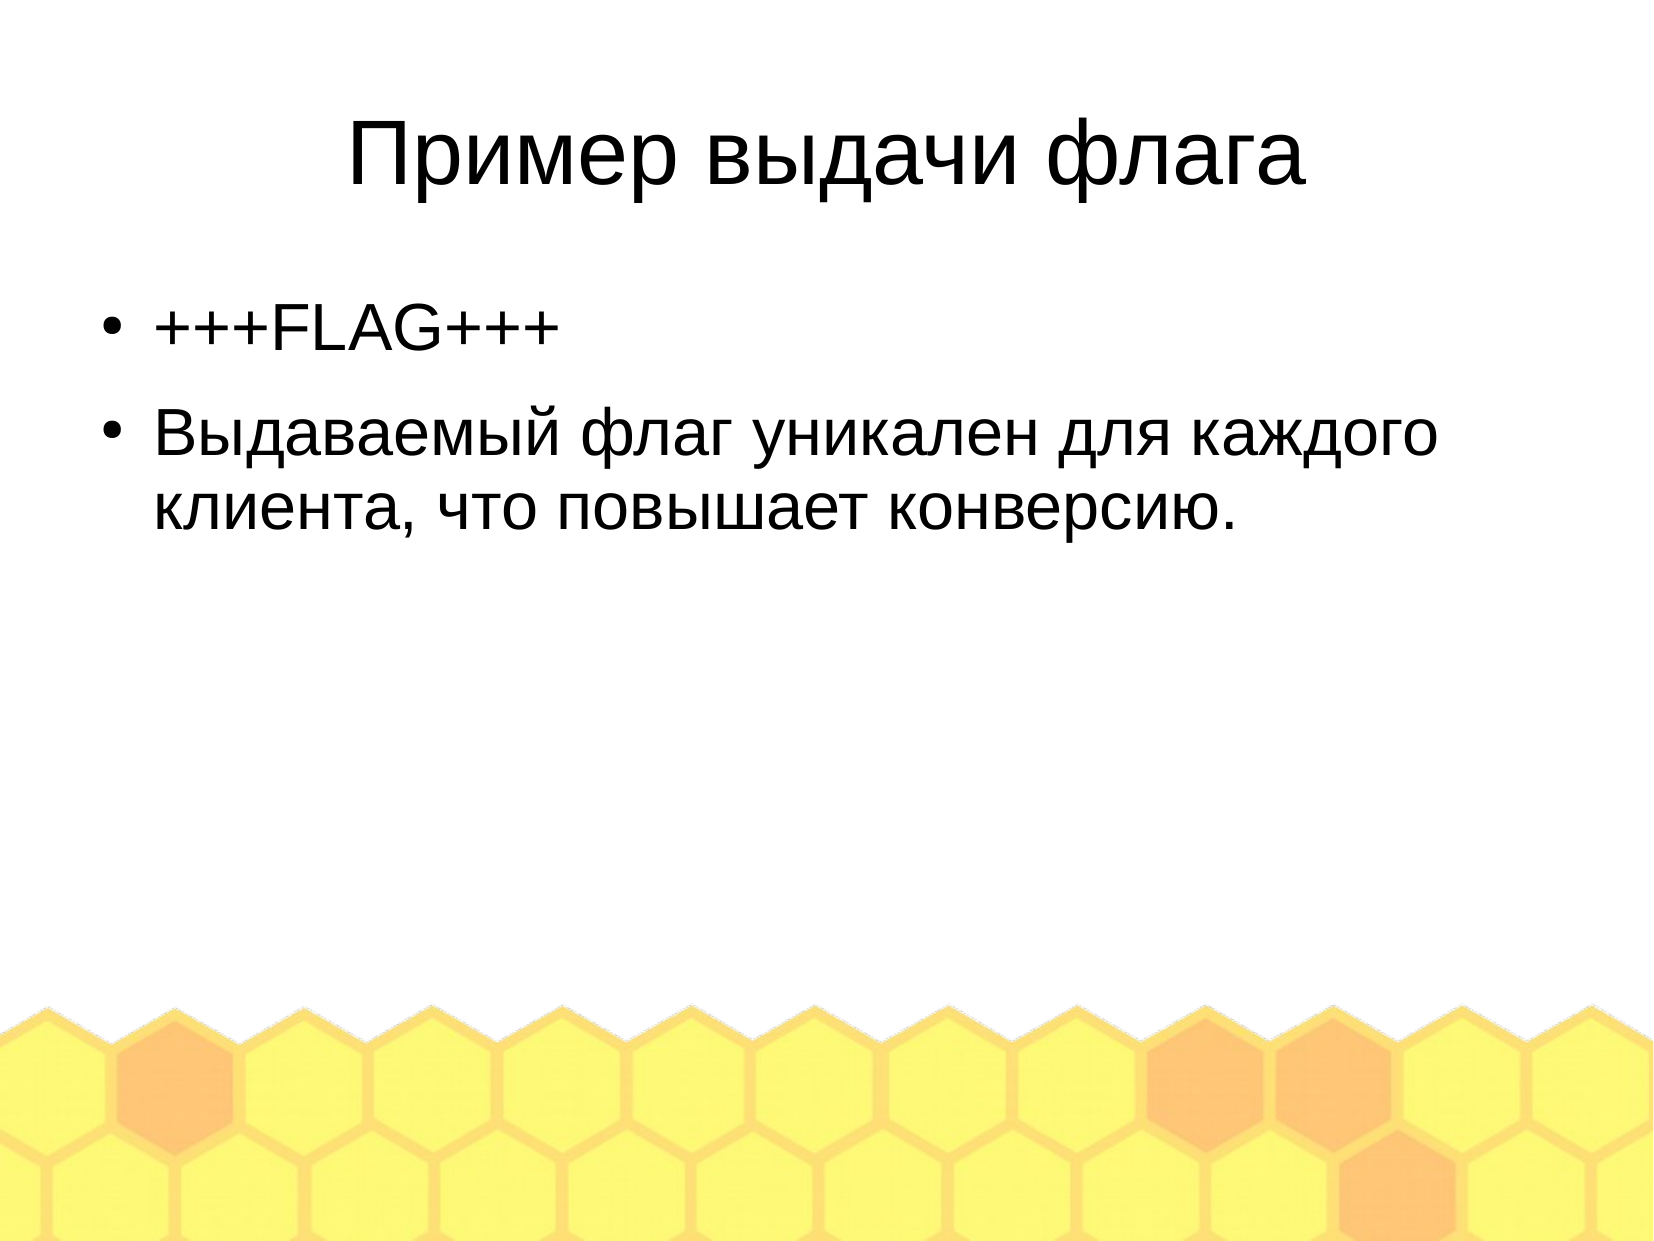

# Пример выдачи флага
+++FLAG+++
Выдаваемый флаг уникален для каждого клиента, что повышает конверсию.